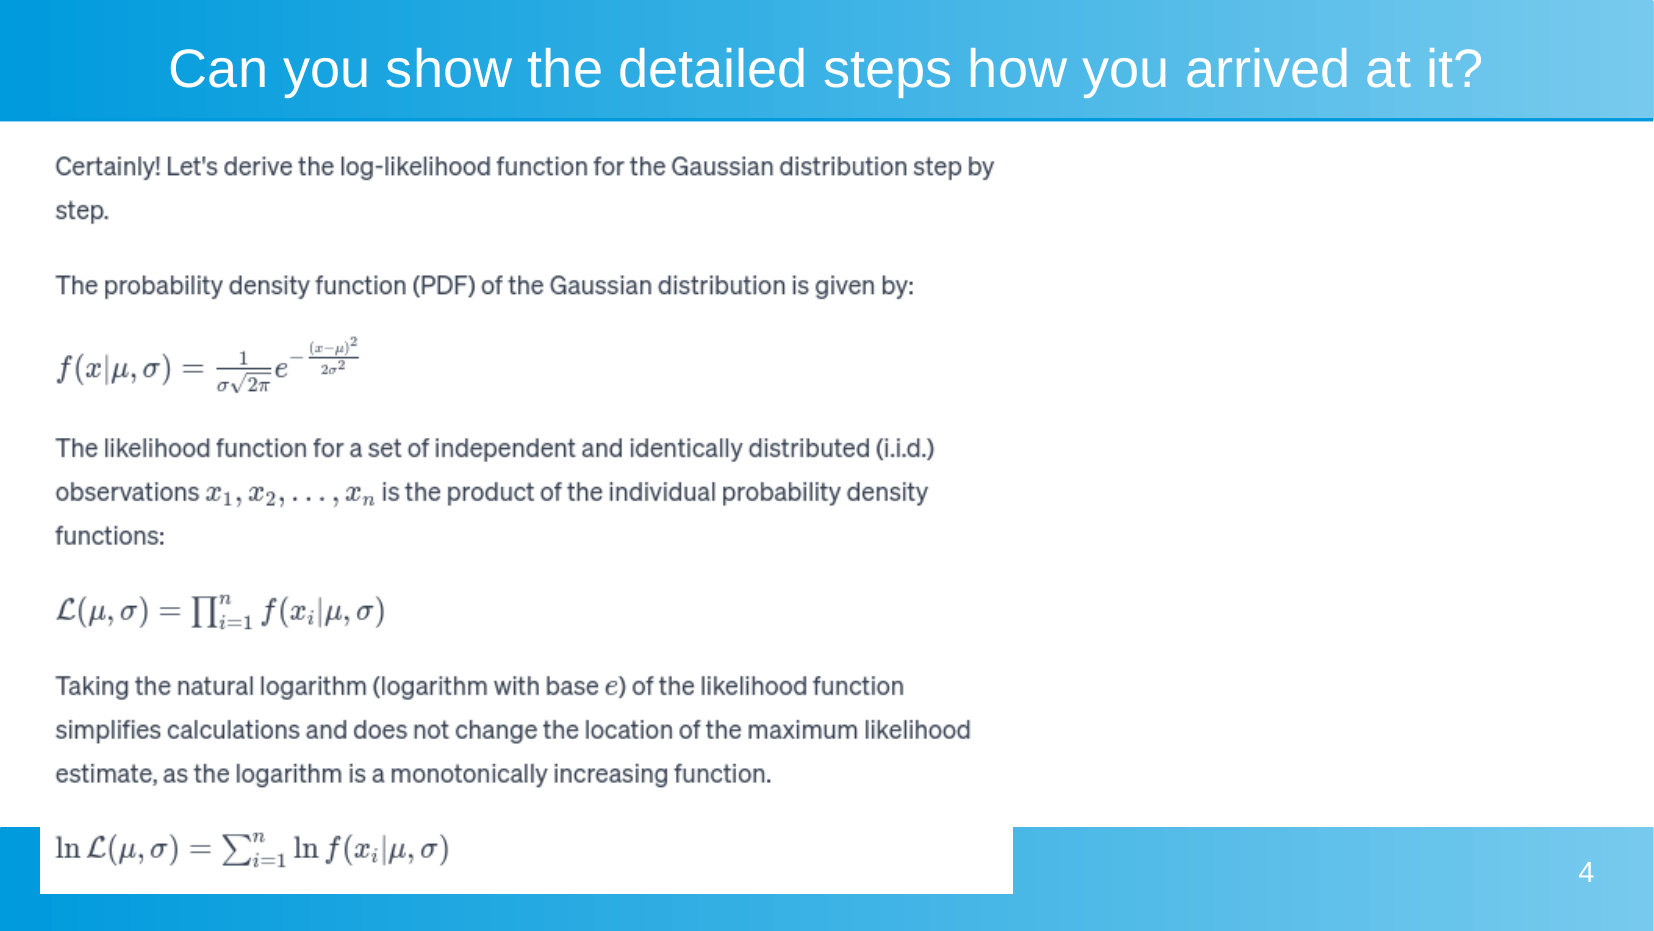

# Can you show the detailed steps how you arrived at it?
4